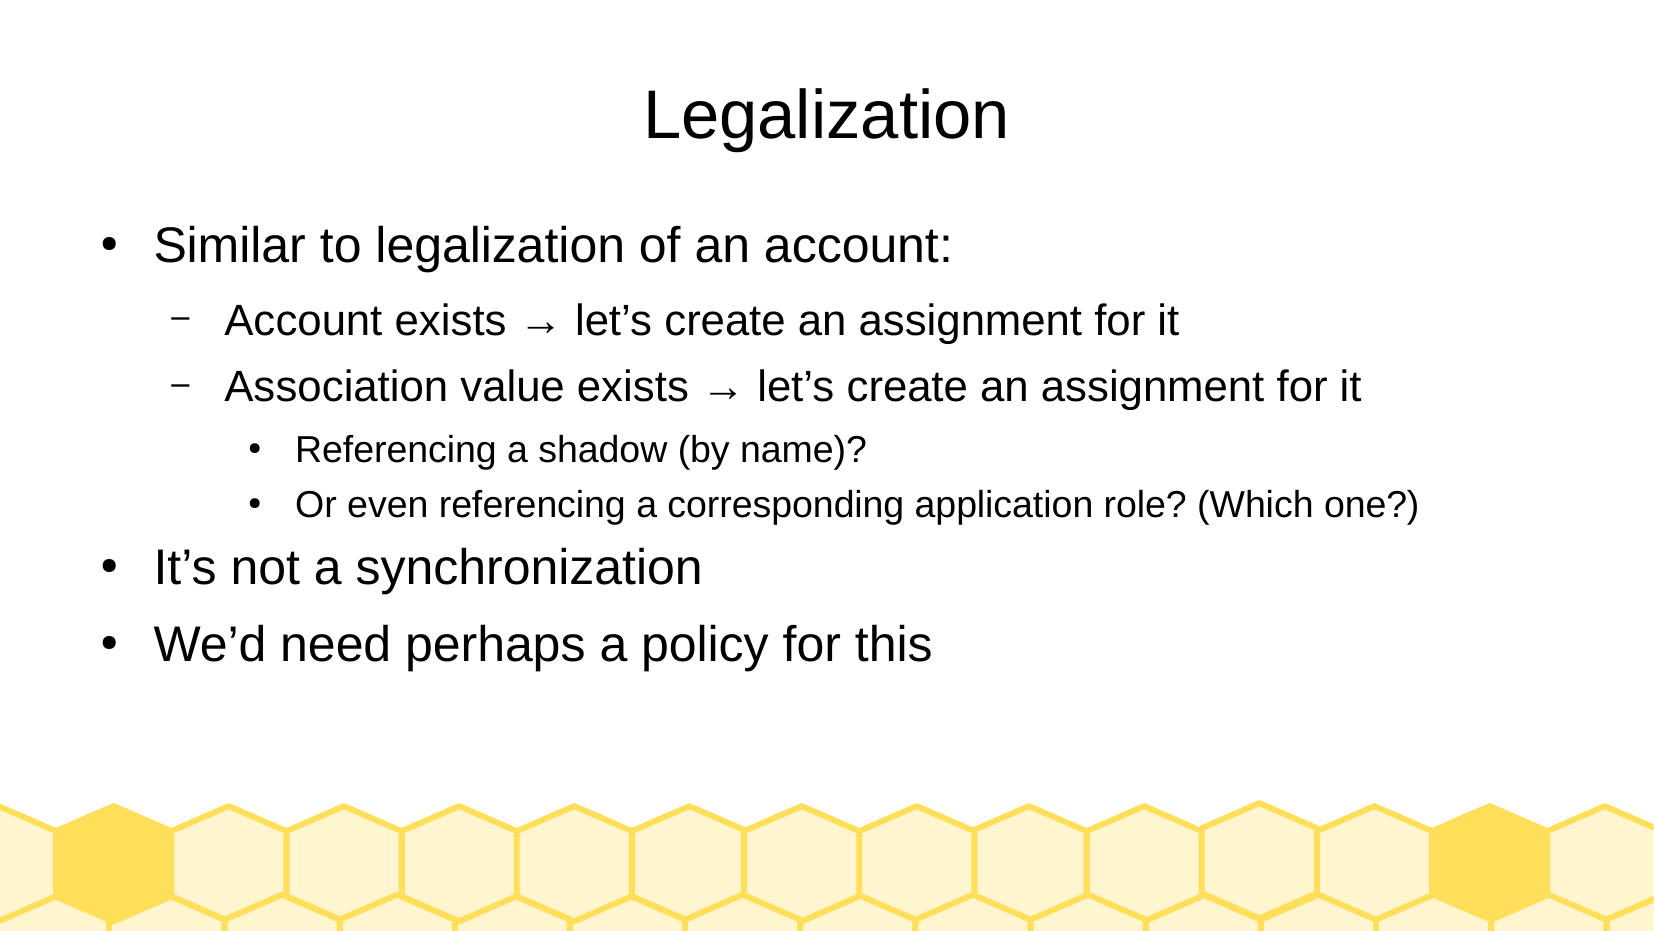

# Legalization
Similar to legalization of an account:
Account exists → let’s create an assignment for it
Association value exists → let’s create an assignment for it
Referencing a shadow (by name)?
Or even referencing a corresponding application role? (Which one?)
It’s not a synchronization
We’d need perhaps a policy for this